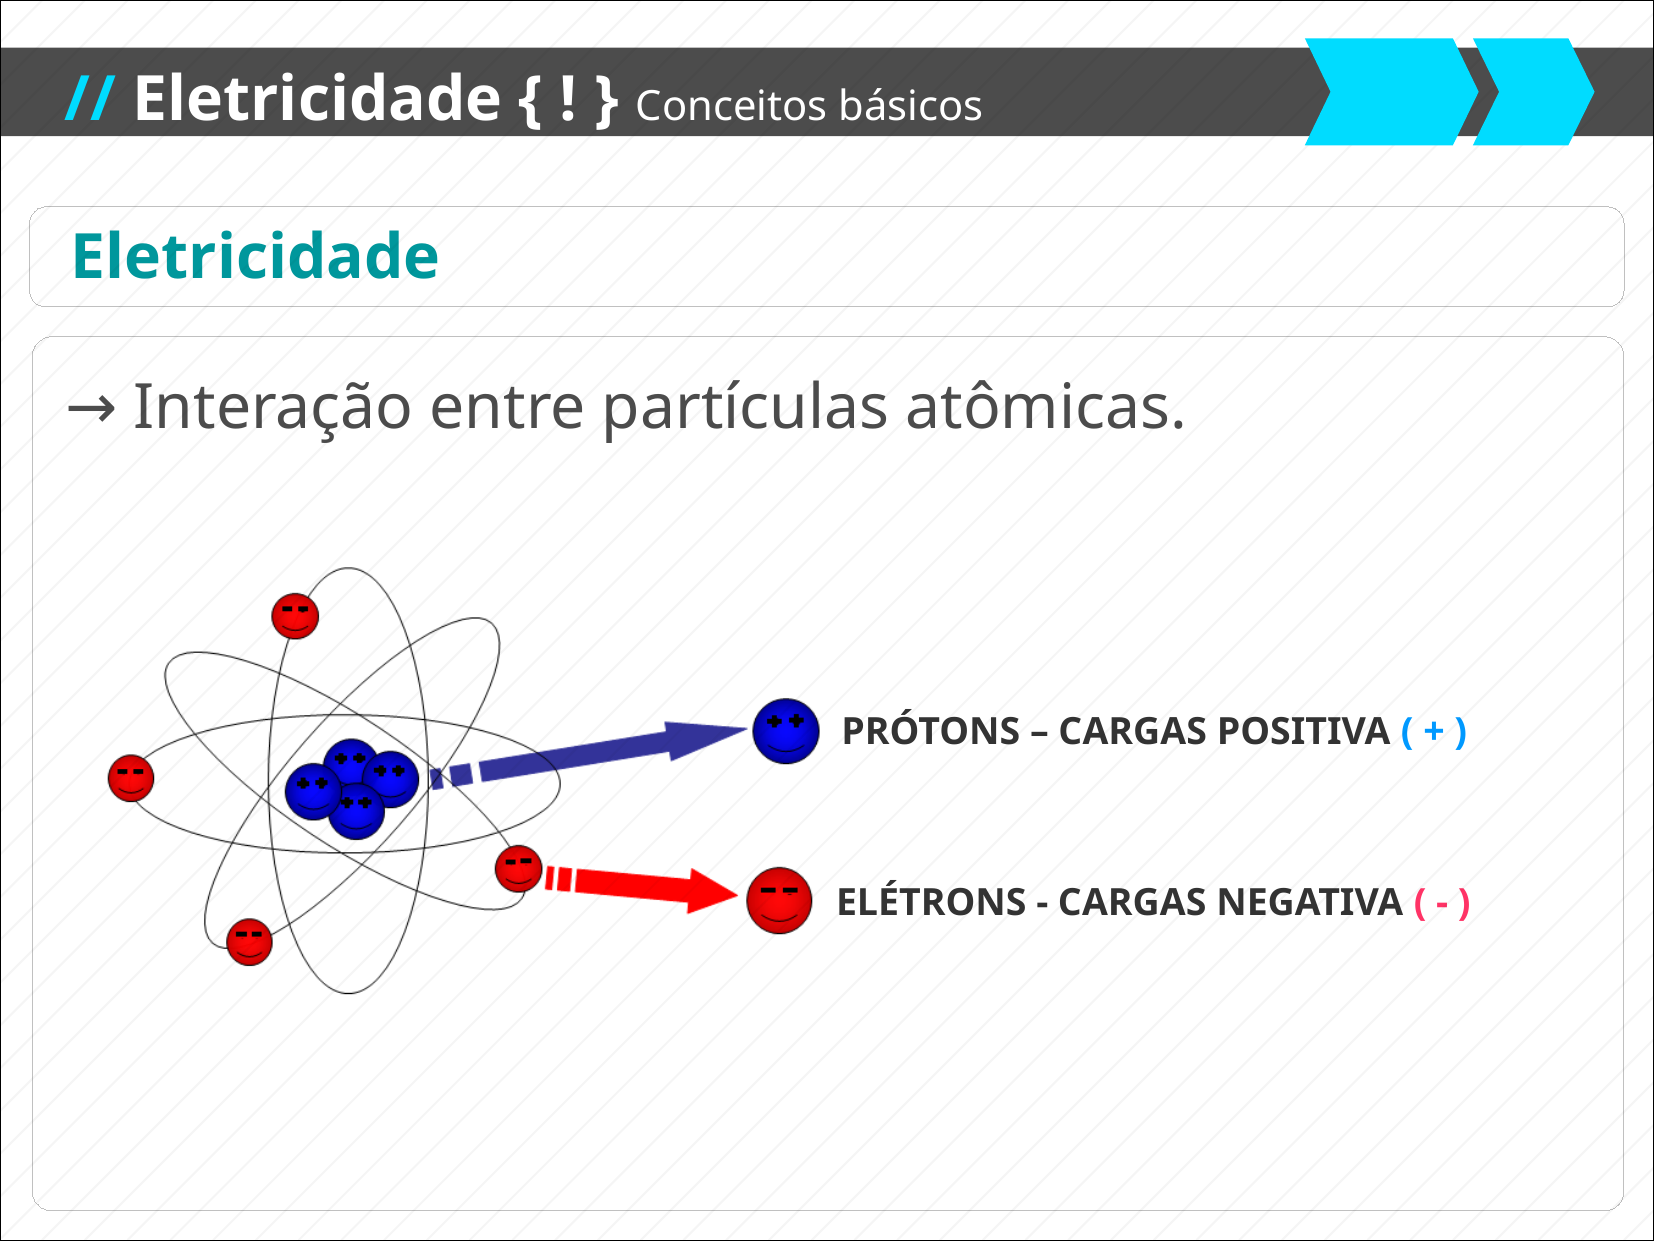

// Eletricidade { ! } Conceitos básicos
Eletricidade
→ Interação entre partículas atômicas.
PRÓTONS – CARGAS POSITIVA ( + )
ELÉTRONS - CARGAS NEGATIVA ( - )